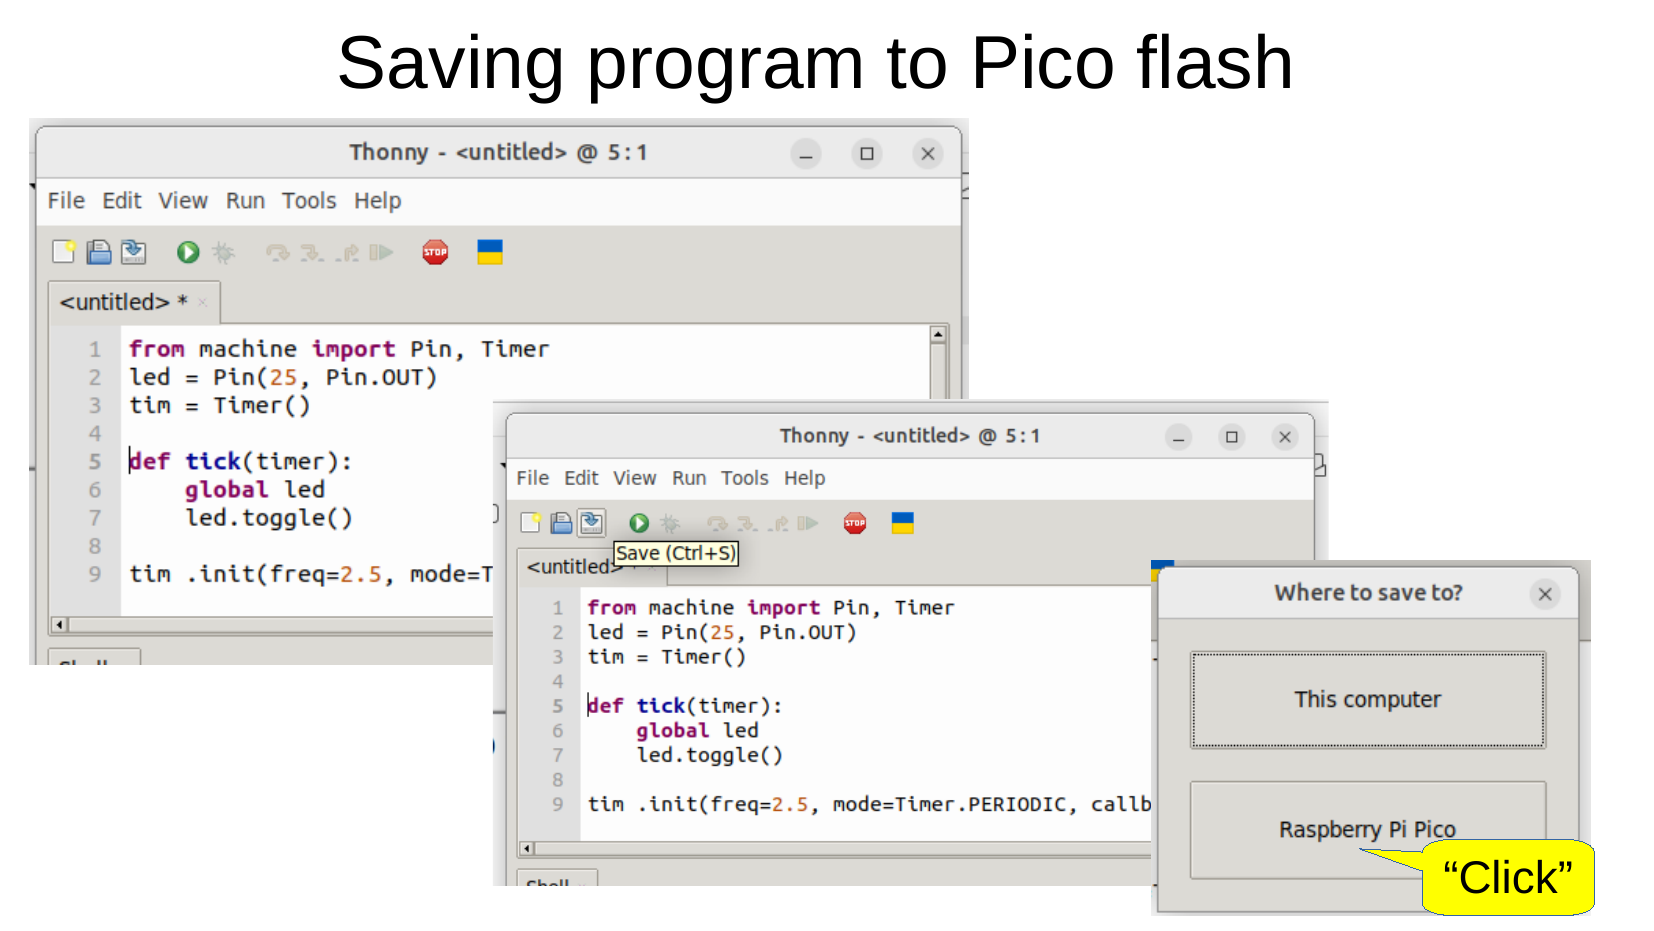

# Saving program to Pico flash
“Click”